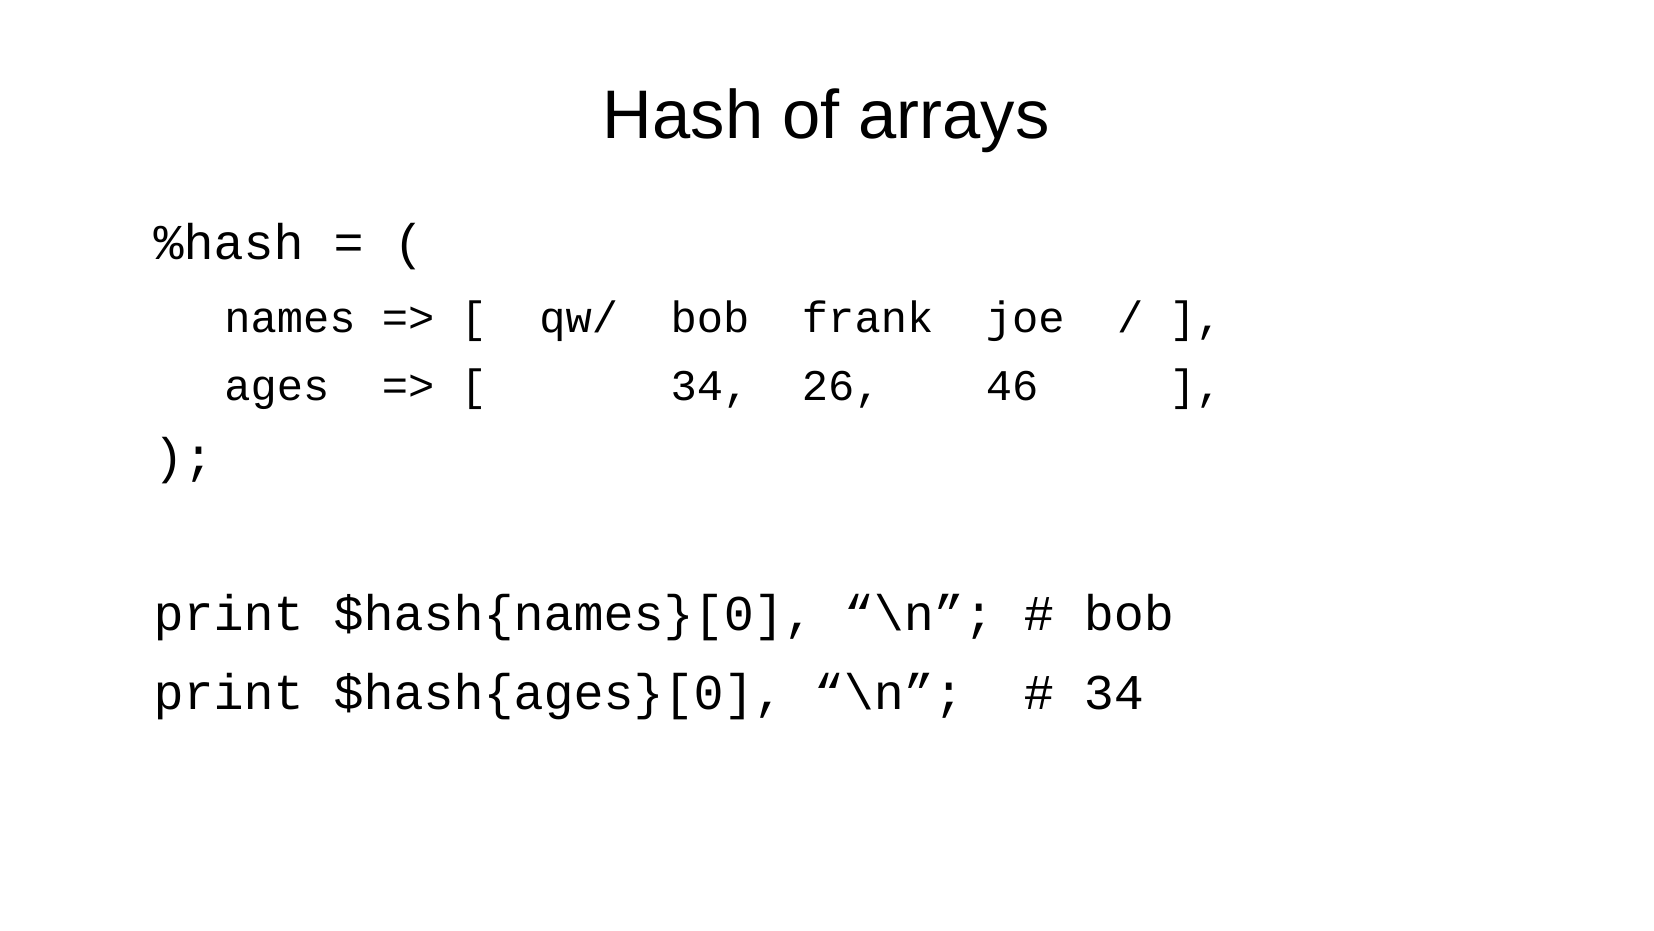

# Hash of arrays
%hash = (
names => [ qw/ bob frank joe / ],
ages => [ 34, 26, 46 ],
);
print $hash{names}[0], “\n”; # bob
print $hash{ages}[0], “\n”; # 34